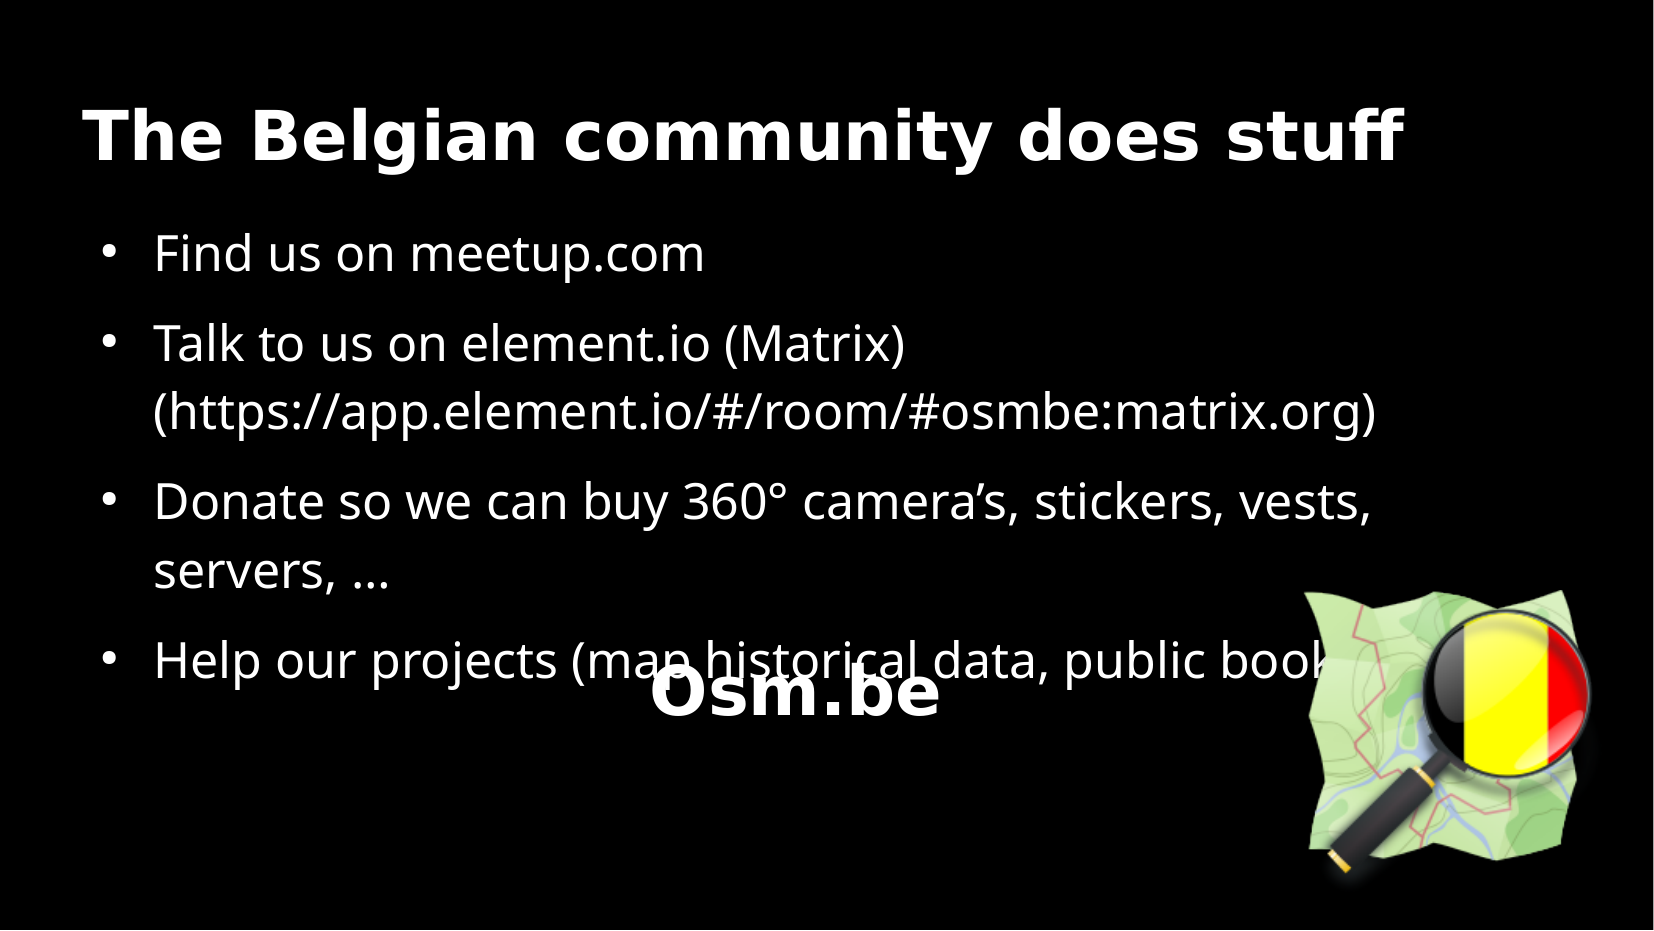

# The Belgian community does stuff
Find us on meetup.com
Talk to us on element.io (Matrix) (https://app.element.io/#/room/#osmbe:matrix.org)
Donate so we can buy 360° camera’s, stickers, vests, servers, …
Help our projects (map historical data, public bookcases, ...)
Osm.be